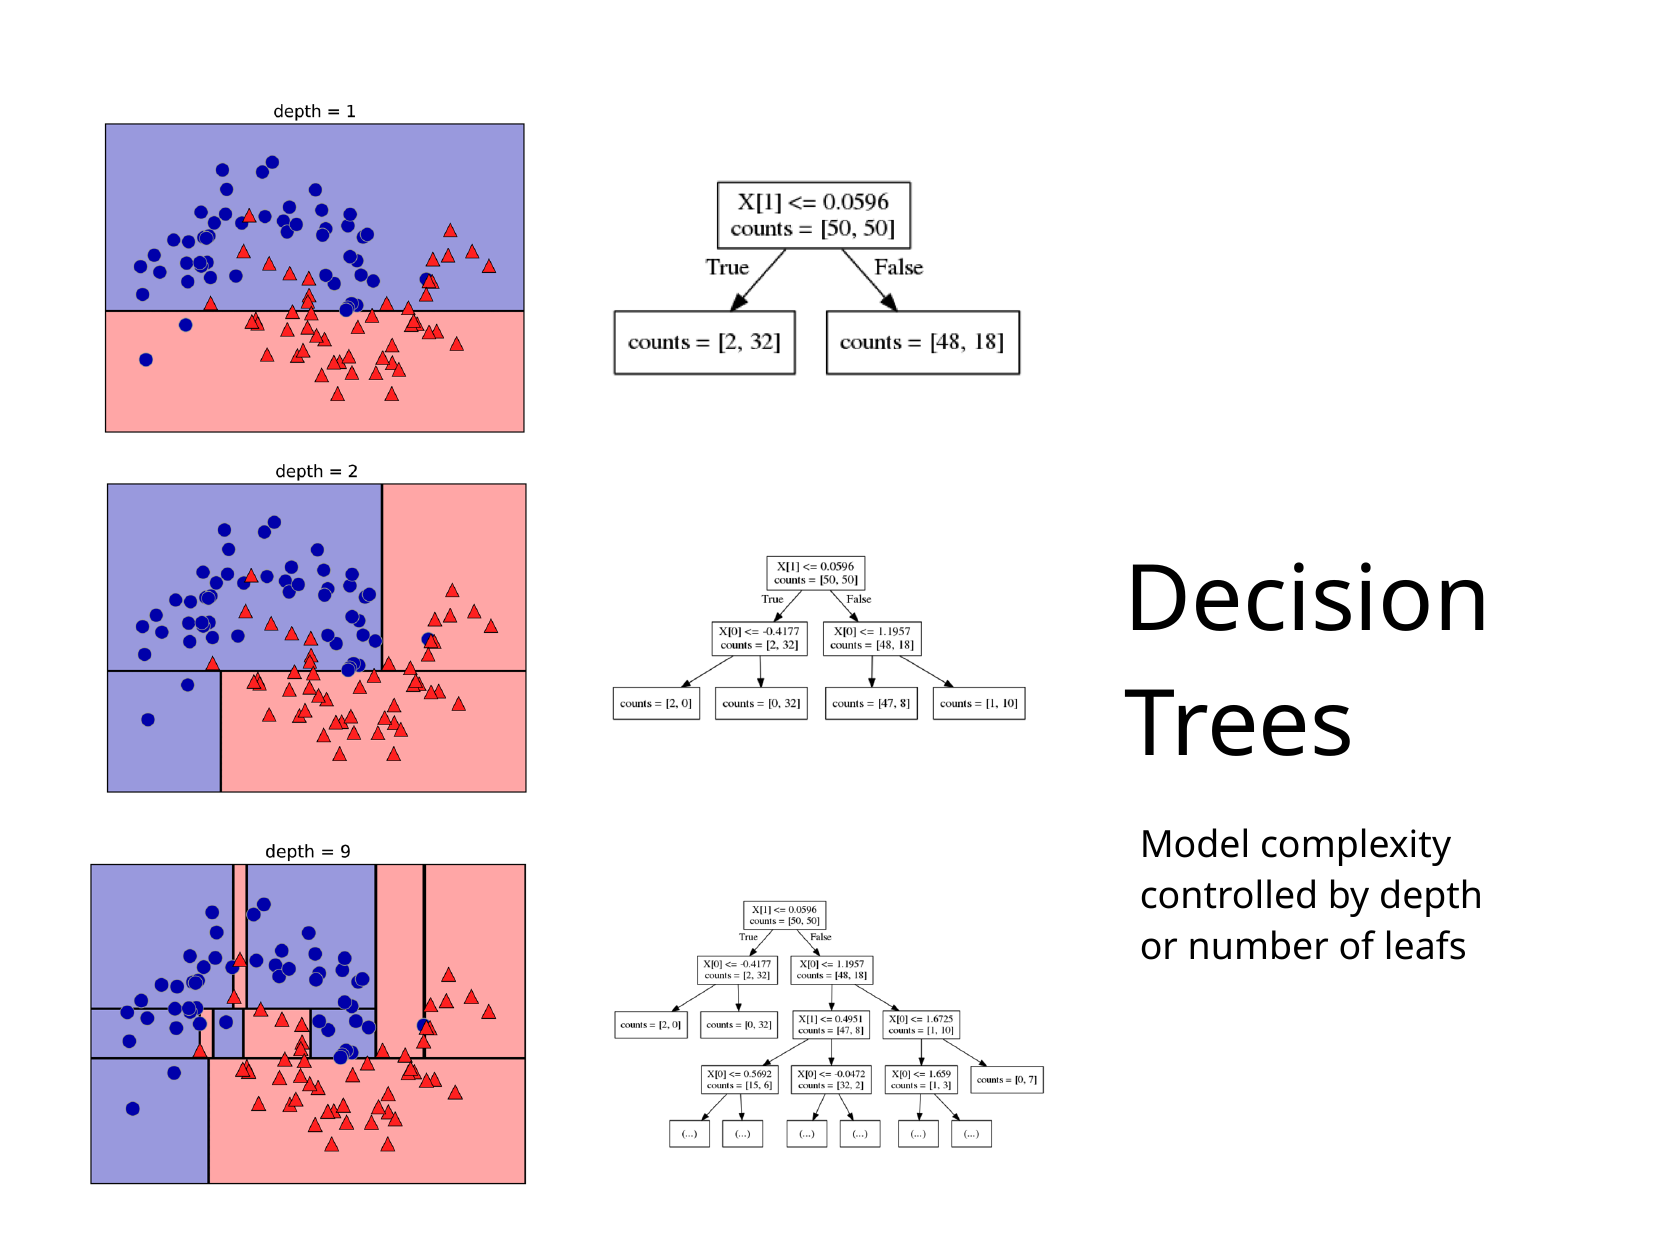

# Models
Decision
Trees
Model complexity controlled by depth or number of leafs